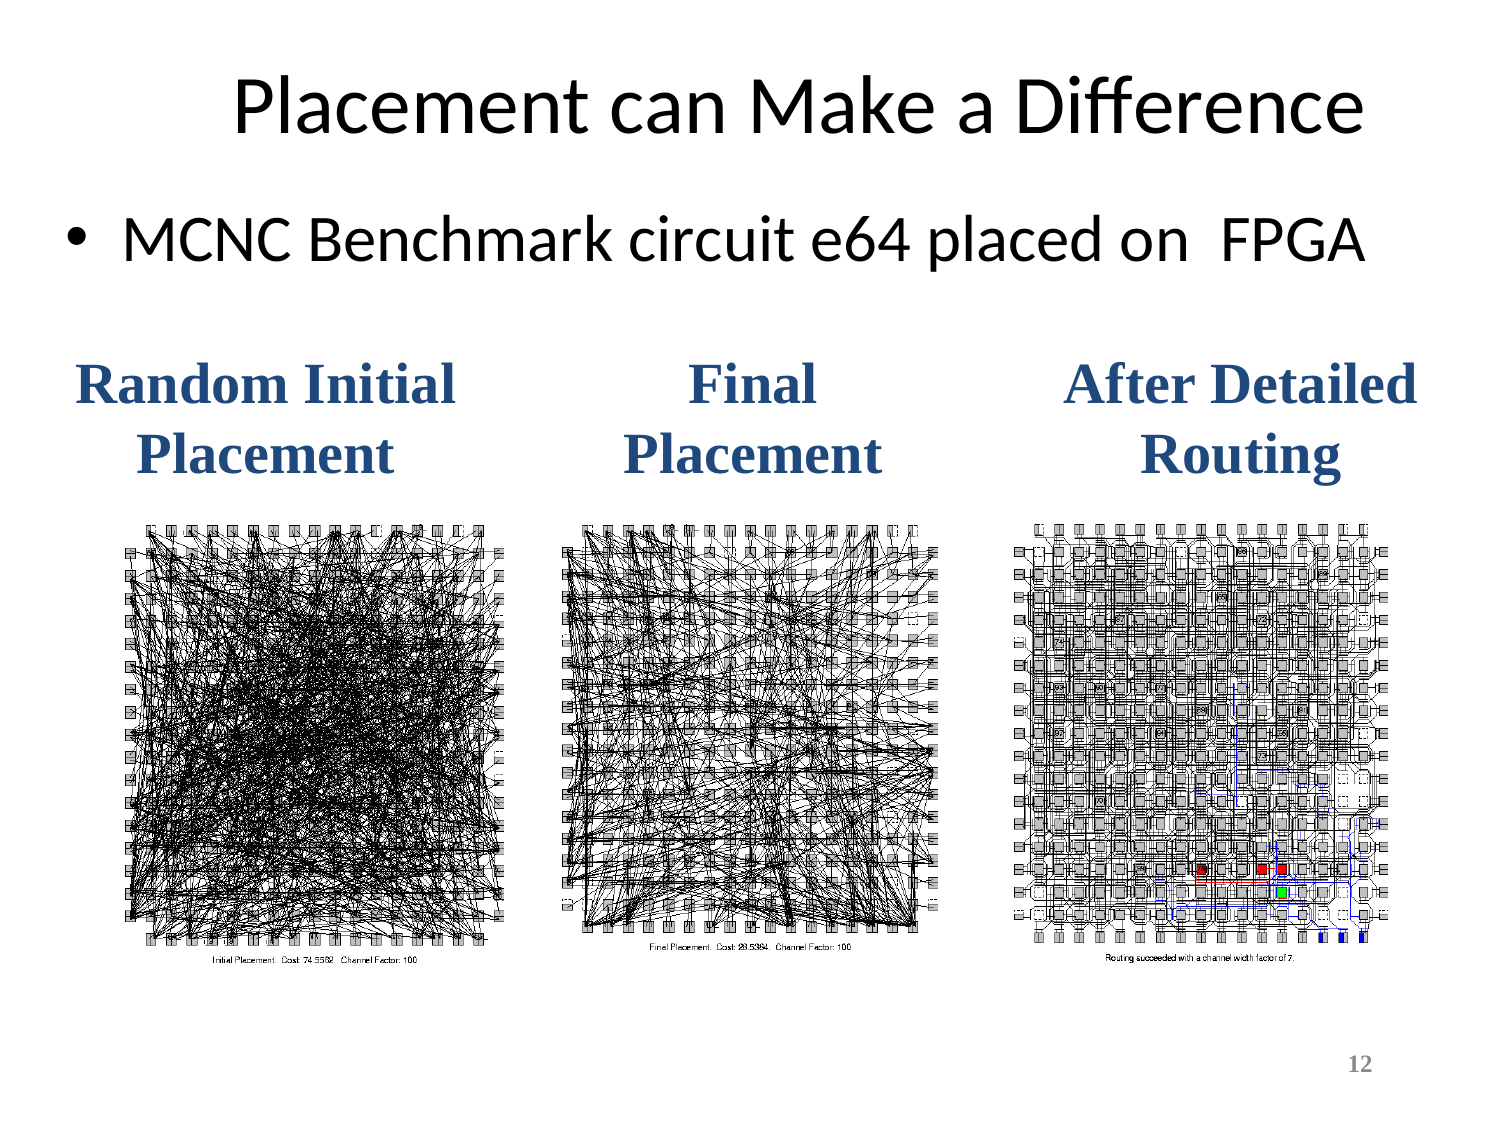

# Placement can Make a Difference
MCNC Benchmark circuit e64 placed on FPGA
Random Initial
Placement
Final
Placement
After Detailed
Routing